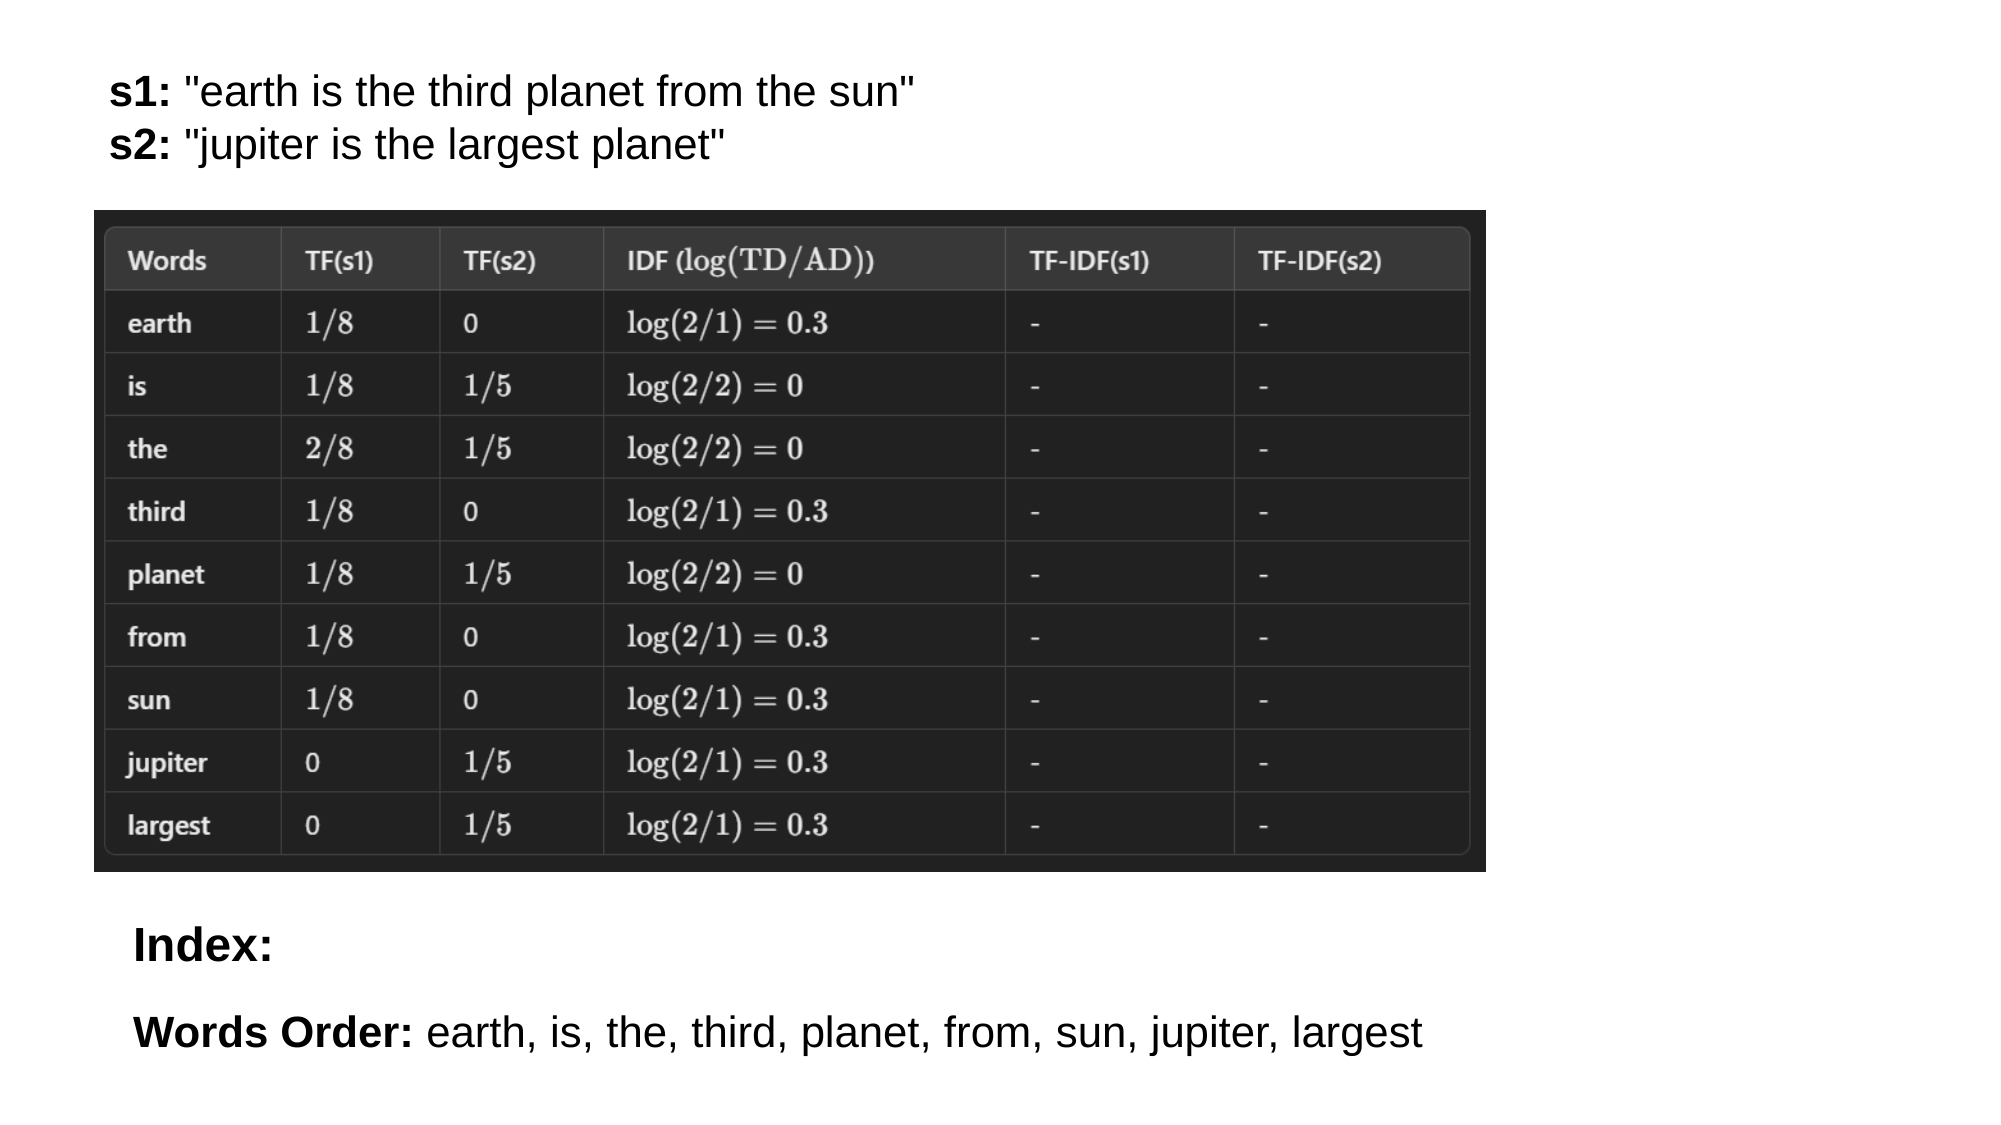

s1: "earth is the third planet from the sun"
s2: "jupiter is the largest planet"
Index:
Words Order: earth, is, the, third, planet, from, sun, jupiter, largest